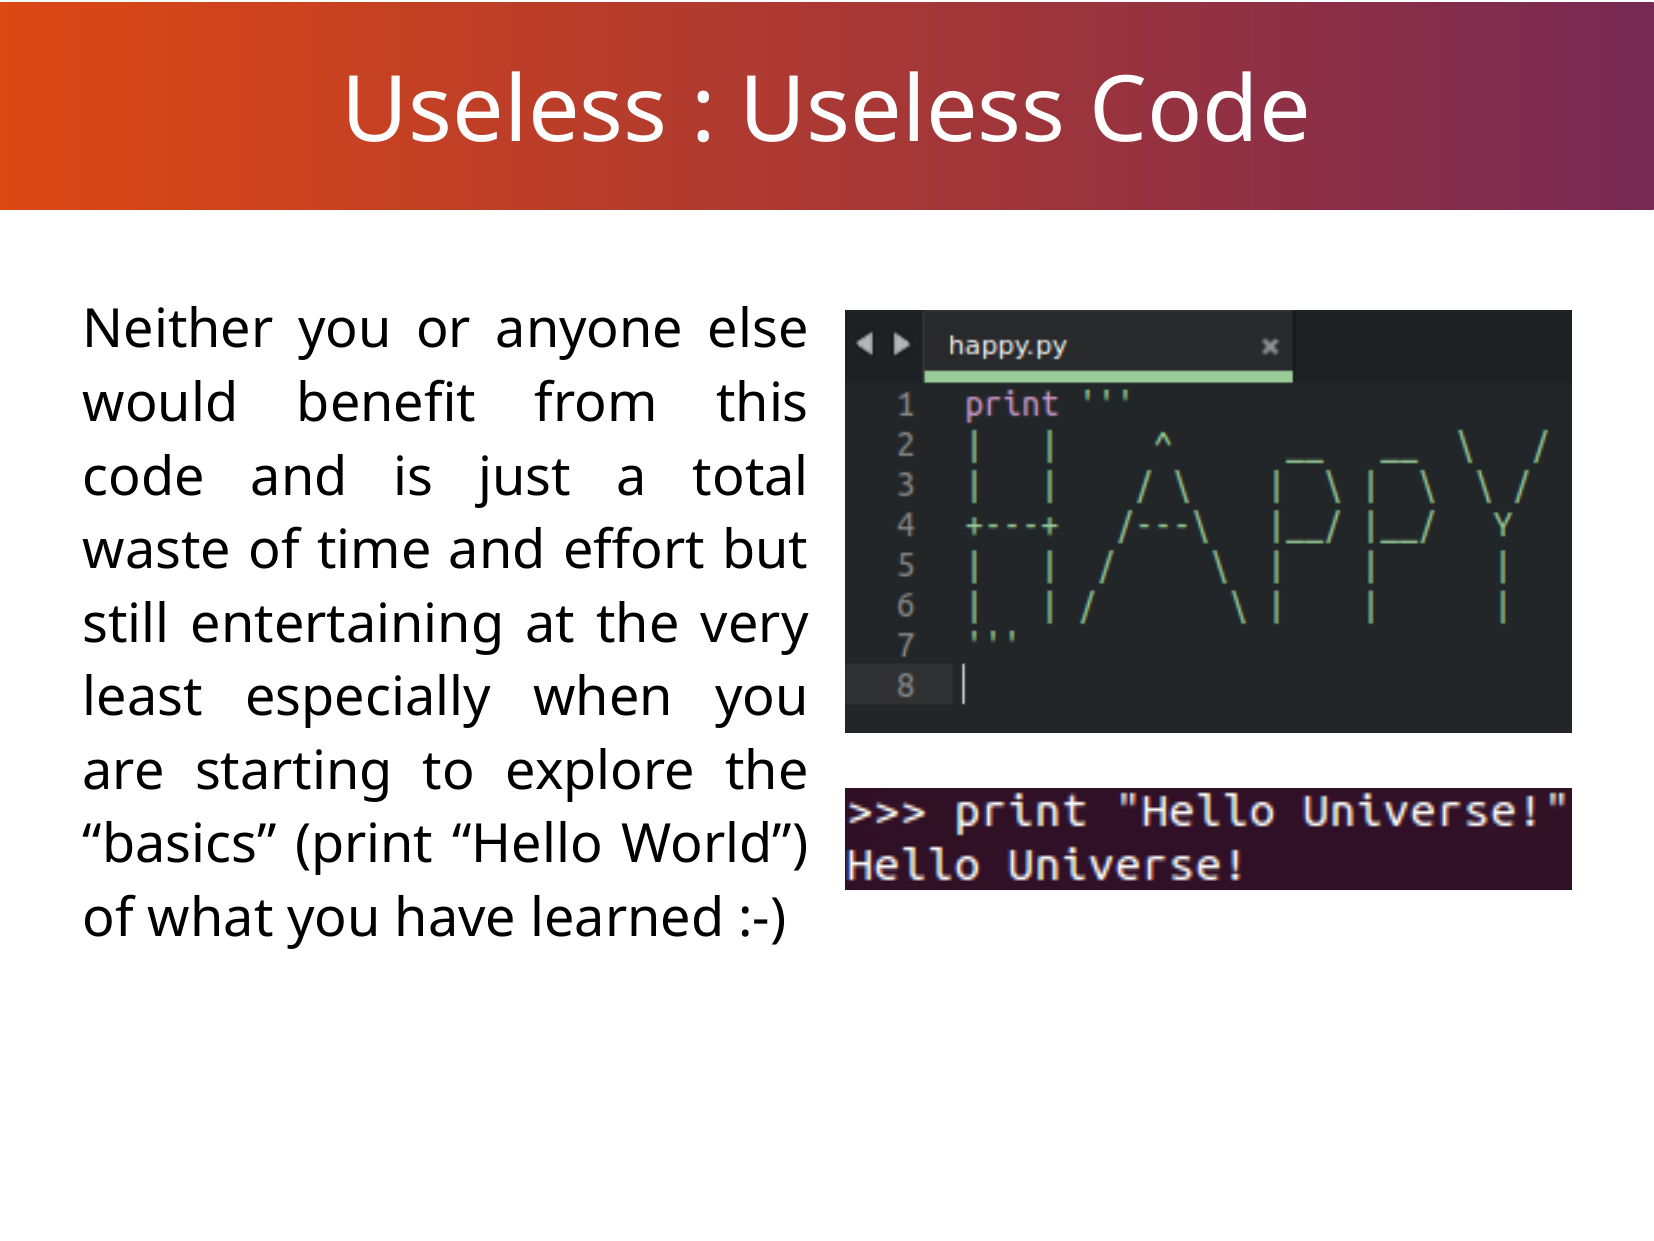

# Useless : Useless Code
Neither you or anyone else would benefit from this code and is just a total waste of time and effort but still entertaining at the very least especially when you are starting to explore the “basics” (print “Hello World”) of what you have learned :-)